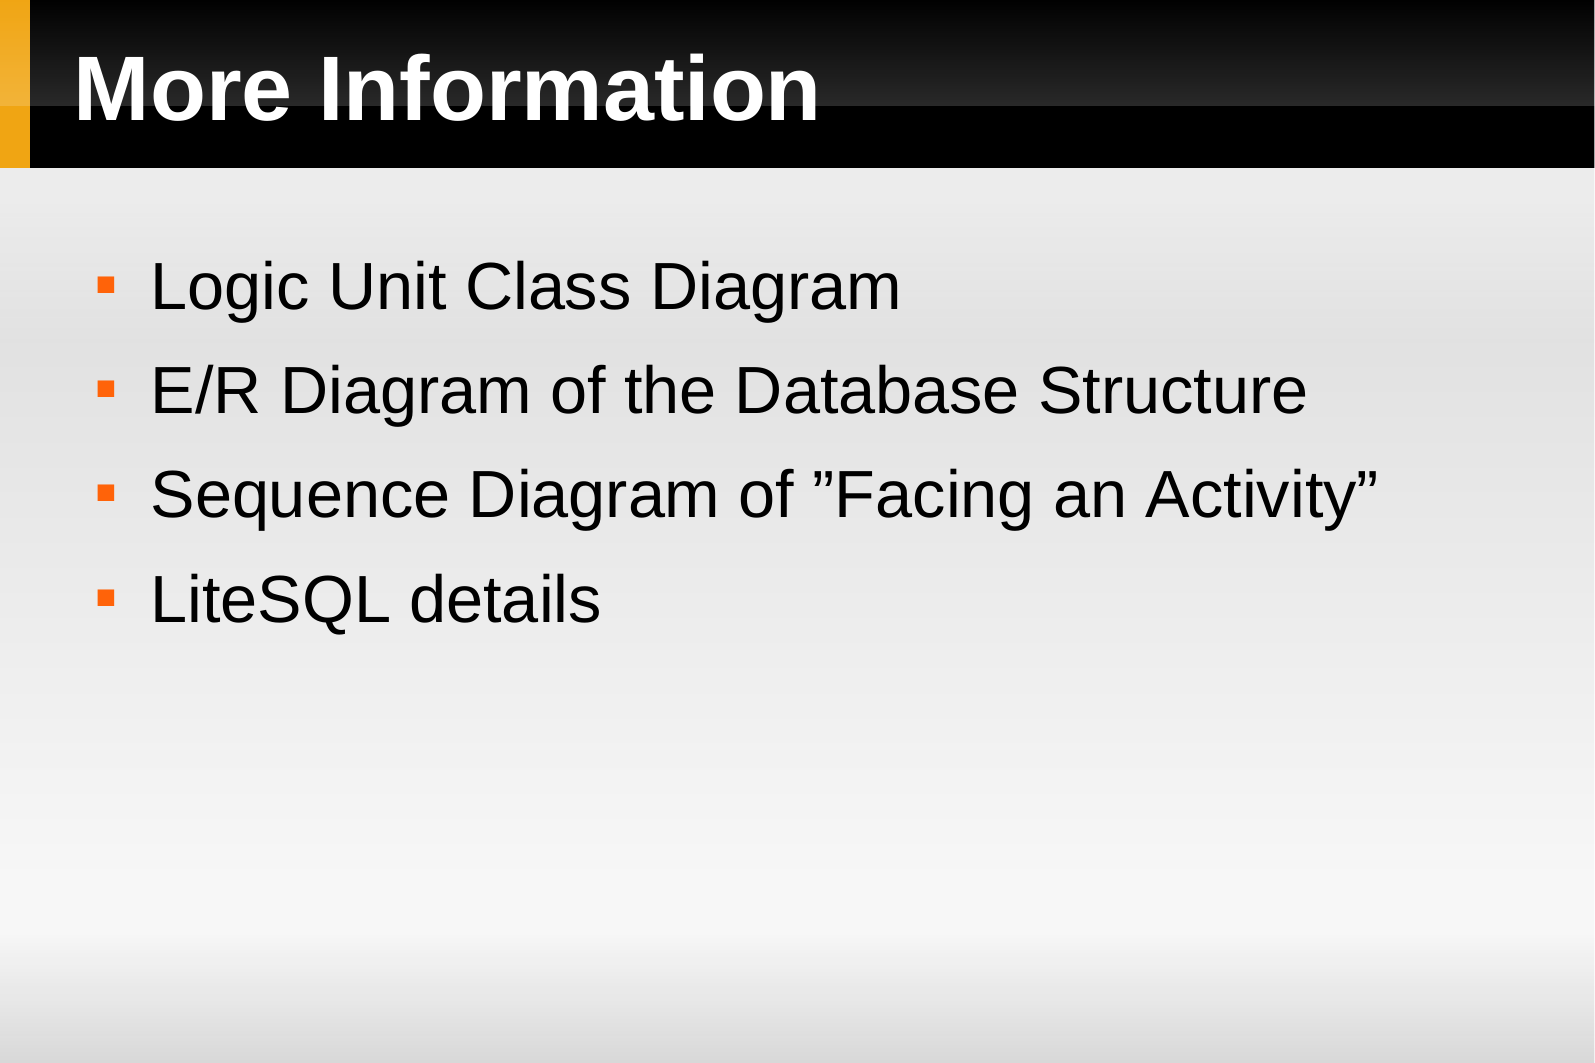

# More Information
Logic Unit Class Diagram
E/R Diagram of the Database Structure
Sequence Diagram of ”Facing an Activity”
LiteSQL details